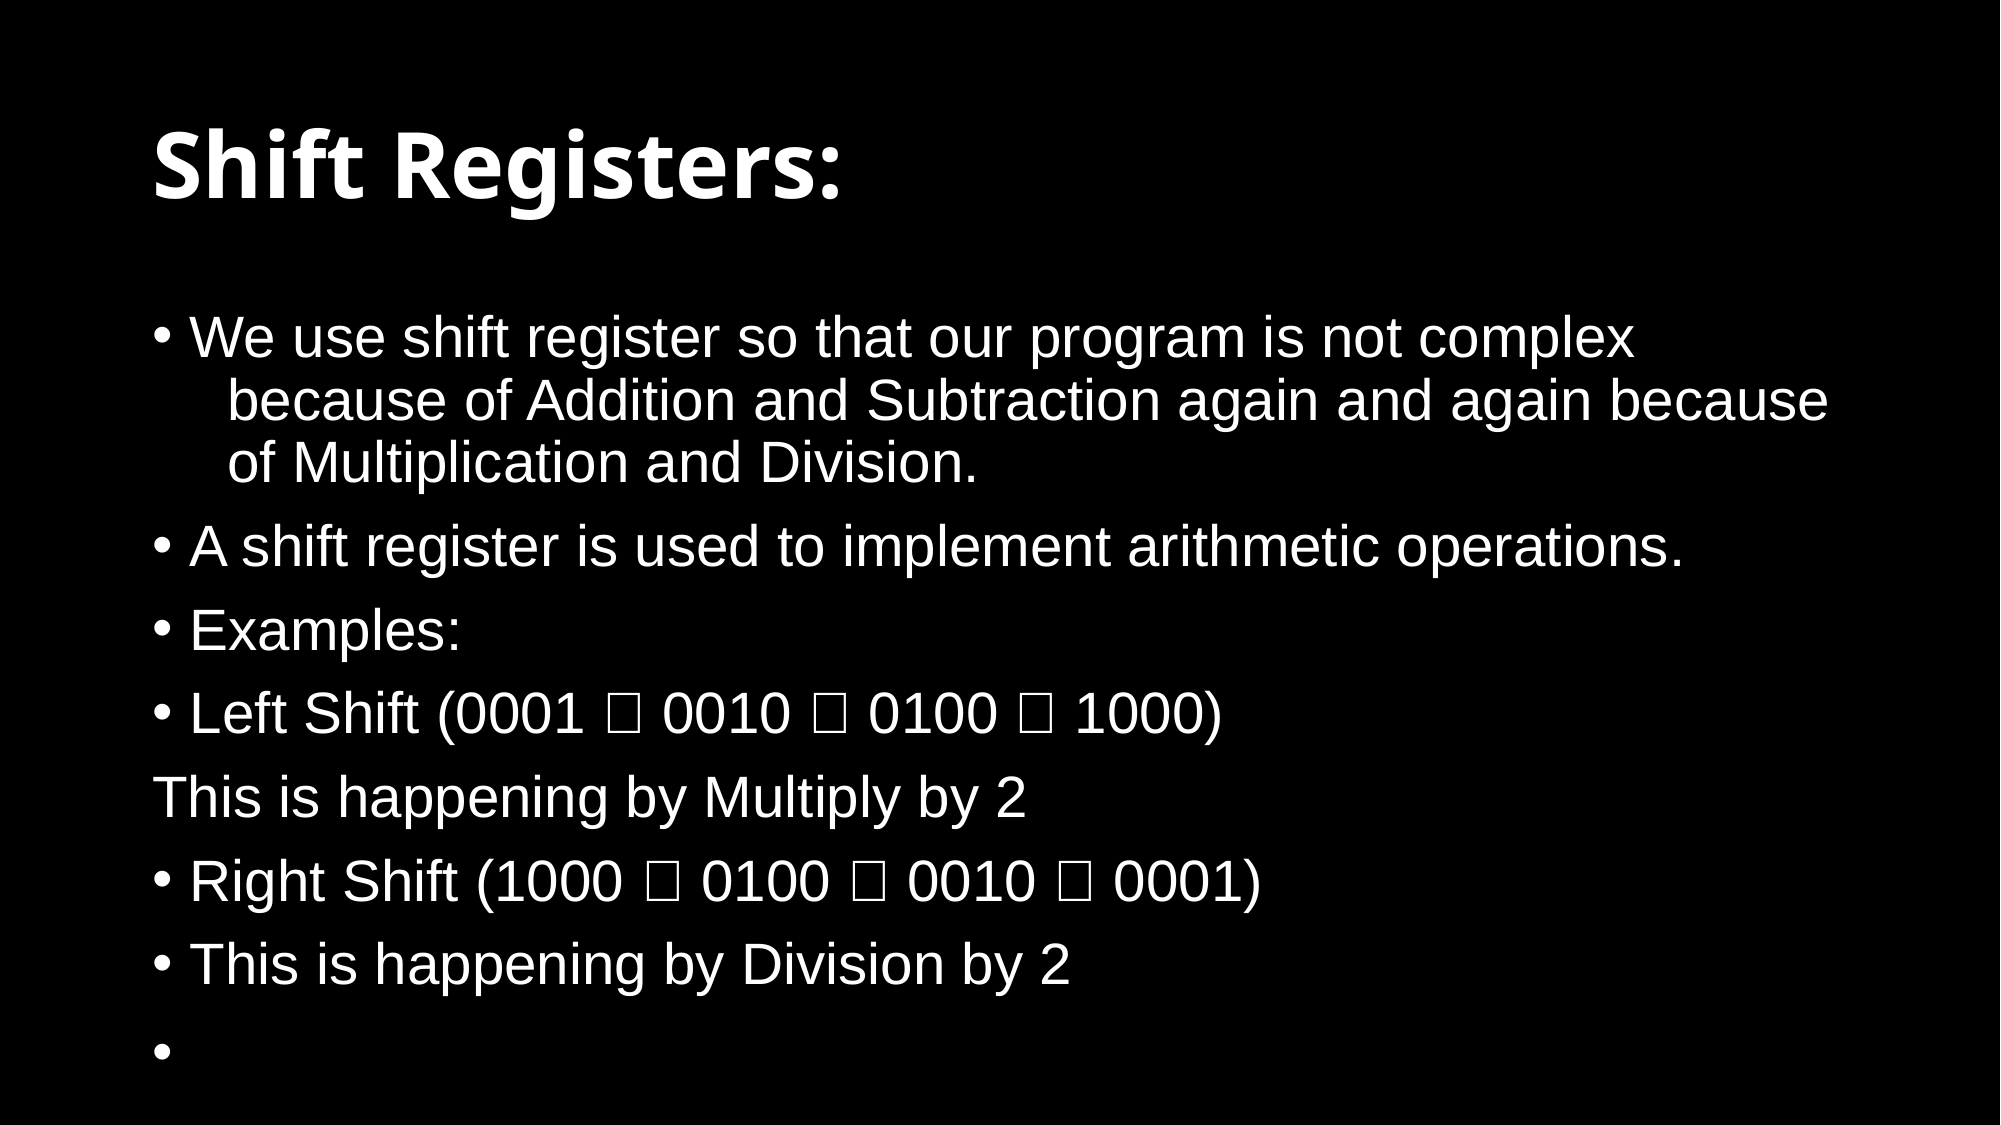

# Shift Registers:
We use shift register so that our program is not complex because of Addition and Subtraction again and again because of Multiplication and Division.
A shift register is used to implement arithmetic operations.
Examples:
Left Shift (0001  0010  0100  1000)
This is happening by Multiply by 2
Right Shift (1000  0100  0010  0001)
This is happening by Division by 2